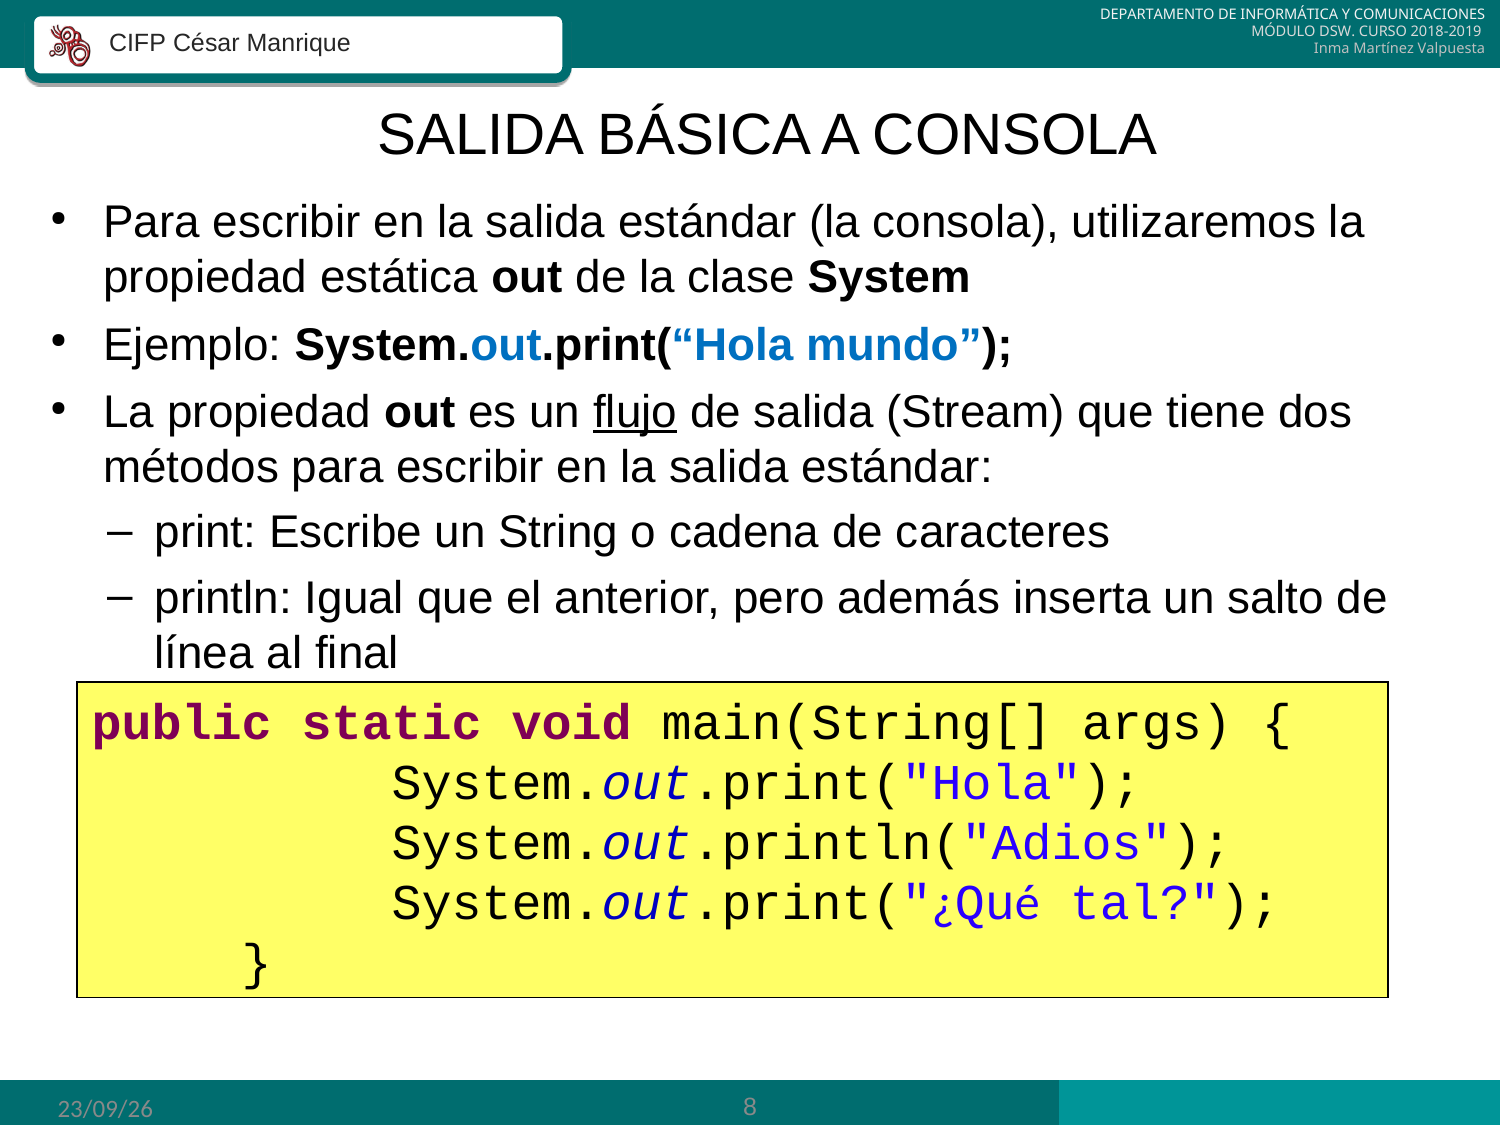

# SALIDA BÁSICA A CONSOLA
Para escribir en la salida estándar (la consola), utilizaremos la propiedad estática out de la clase System
Ejemplo: System.out.print(“Hola mundo”);
La propiedad out es un flujo de salida (Stream) que tiene dos métodos para escribir en la salida estándar:
print: Escribe un String o cadena de caracteres
println: Igual que el anterior, pero además inserta un salto de línea al final
public static void main(String[] args) {
		System.out.print("Hola");
		System.out.println("Adios");
		System.out.print("¿Qué tal?");
	}